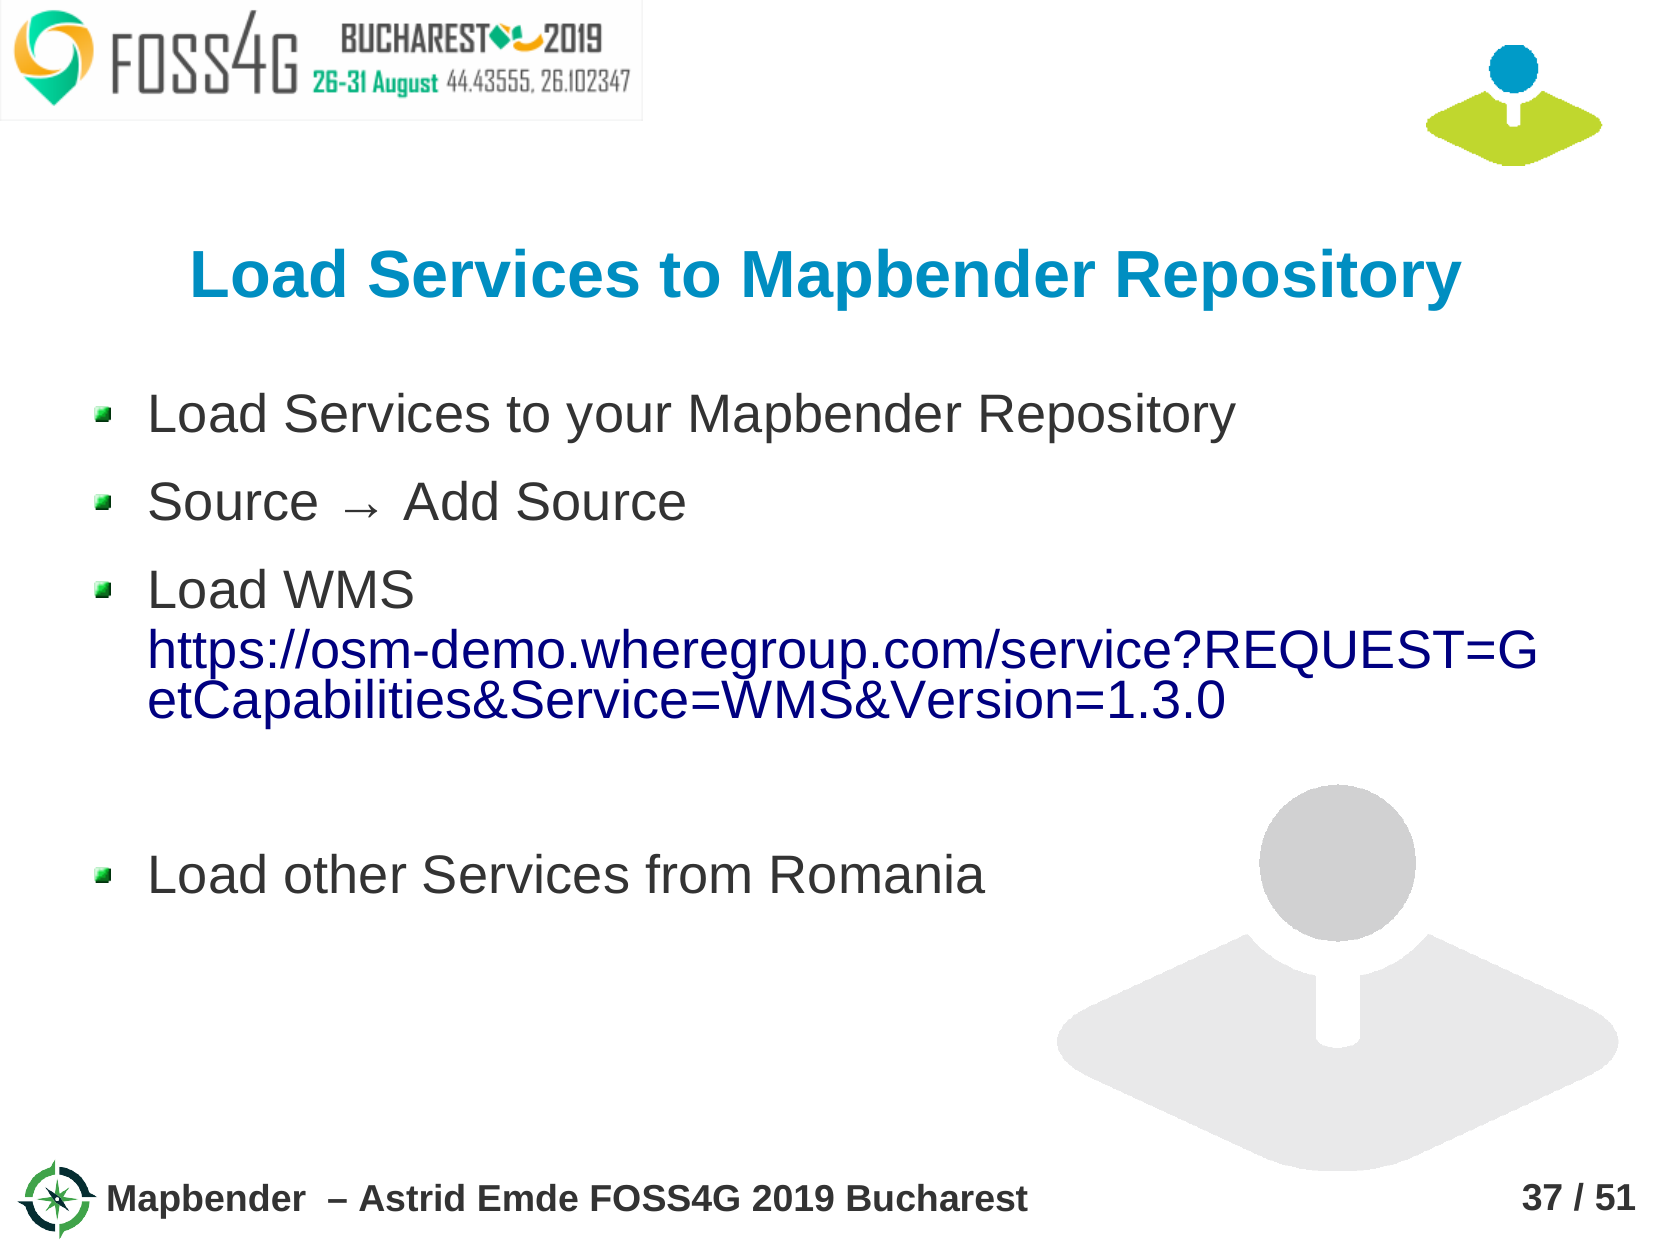

# Load Services to Mapbender Repository
Load Services to your Mapbender Repository
Source → Add Source
Load WMS https://osm-demo.wheregroup.com/service?REQUEST=GetCapabilities&Service=WMS&Version=1.3.0
Load other Services from Romania